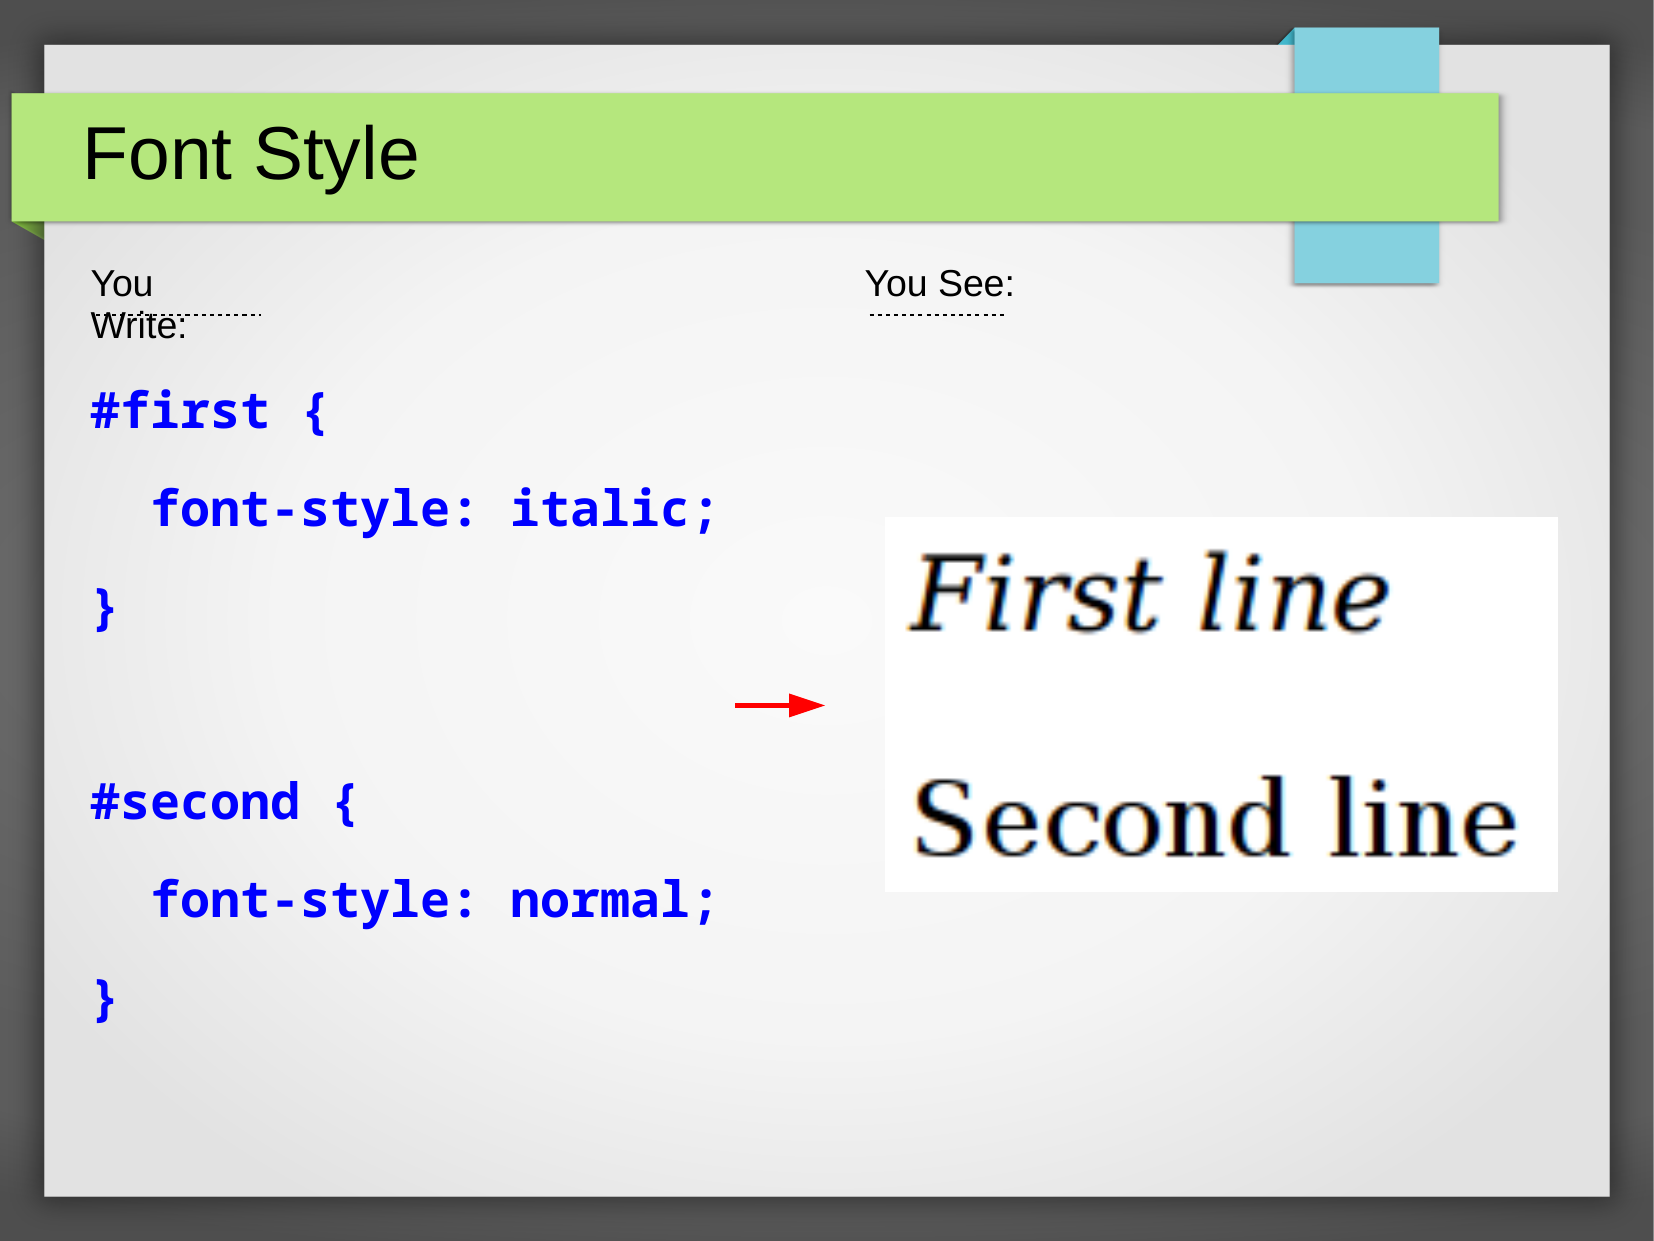

# Font Style
You Write:
You See:
#first {
 font-style: italic;
}
#second {
 font-style: normal;
}